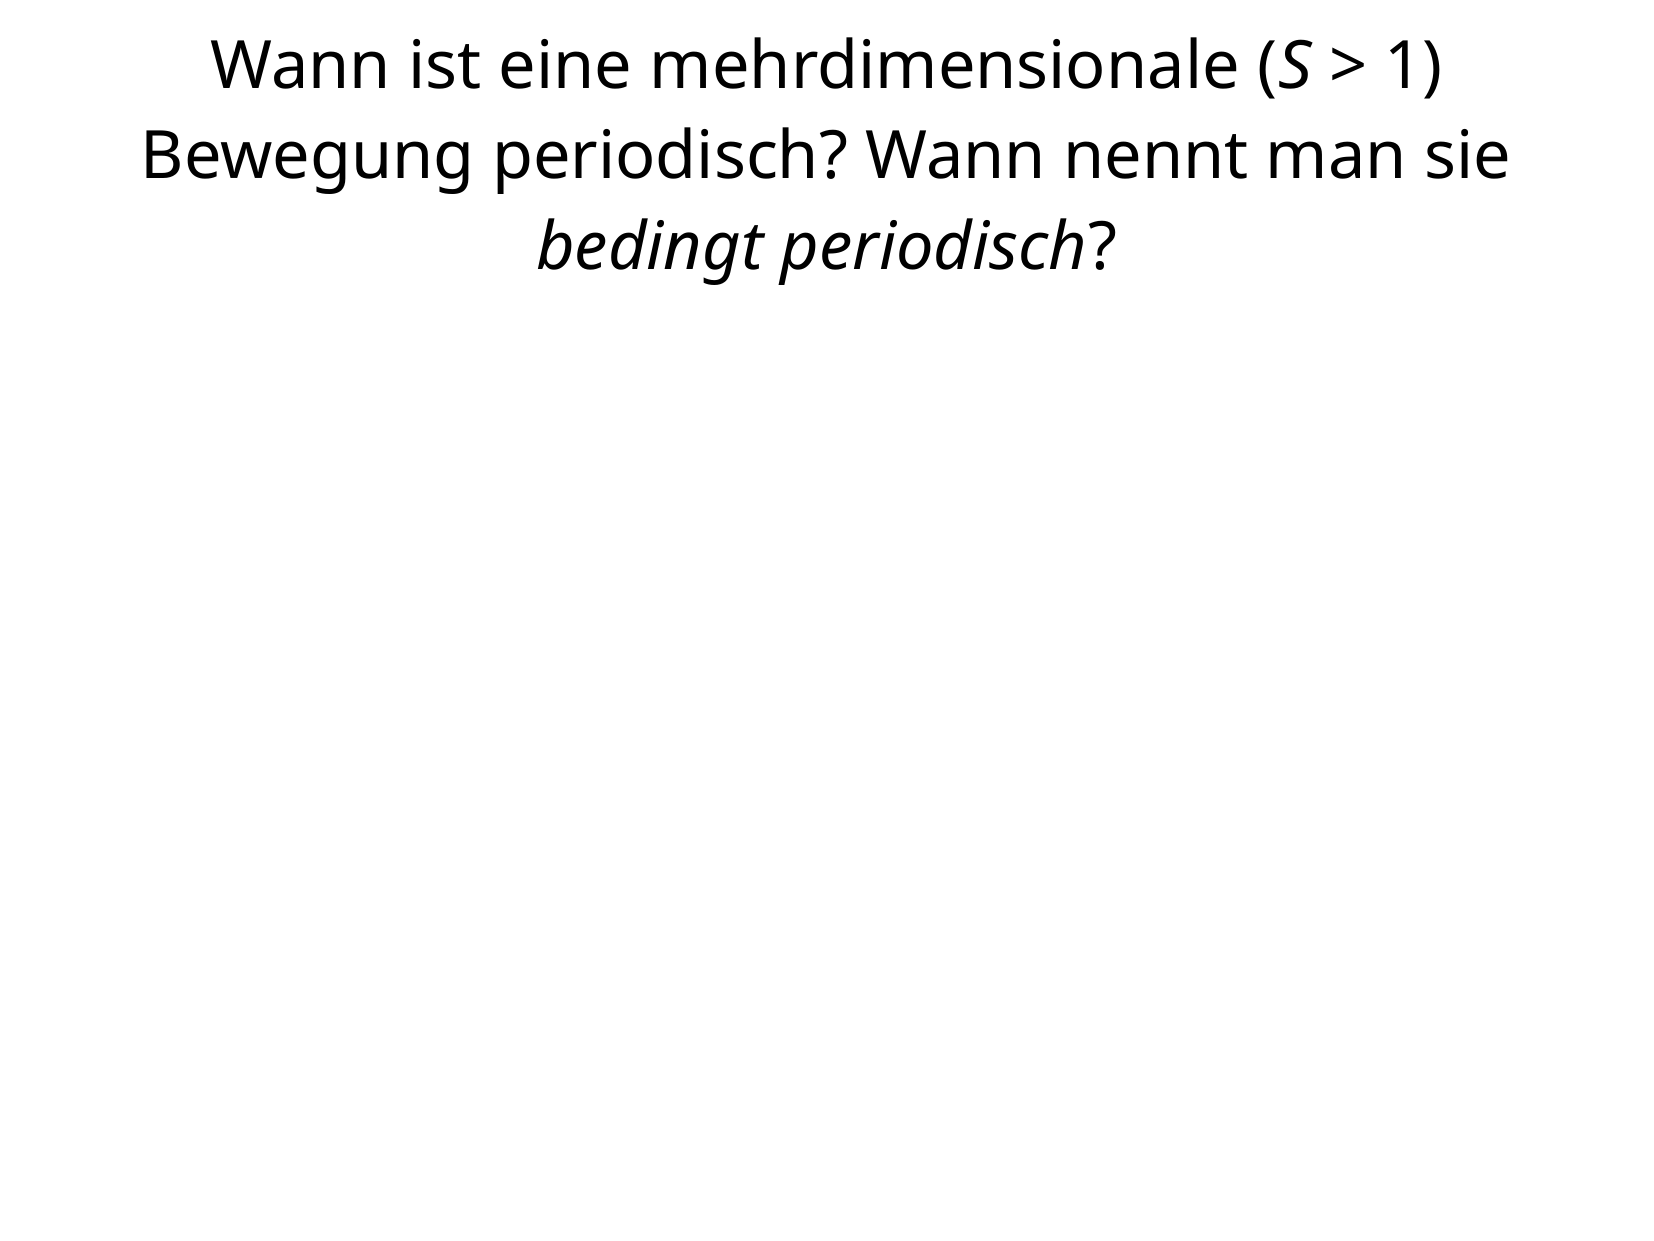

# Wann ist eine mehrdimensionale (S > 1) Bewegung periodisch? Wann nennt man sie bedingt periodisch?